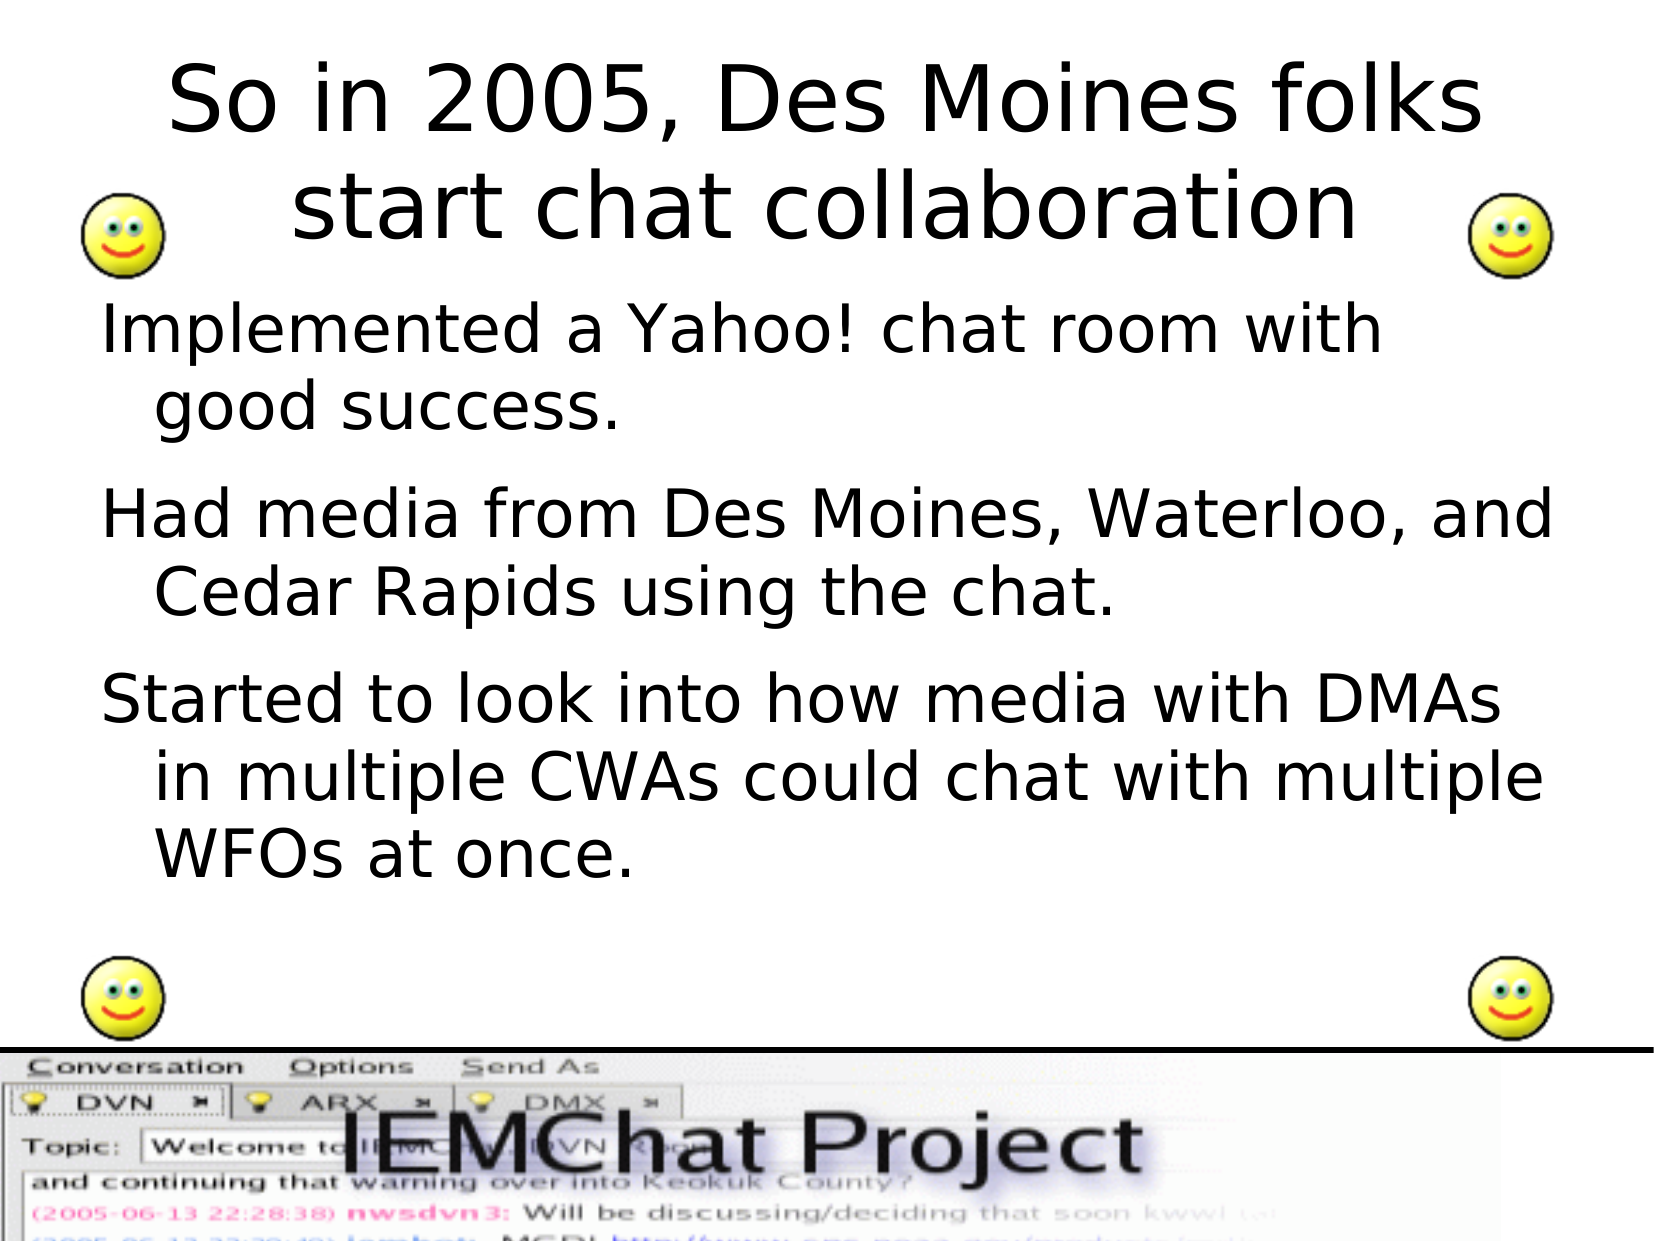

# So in 2005, Des Moines folks start chat collaboration
Implemented a Yahoo! chat room with good success.
Had media from Des Moines, Waterloo, and Cedar Rapids using the chat.
Started to look into how media with DMAs in multiple CWAs could chat with multiple WFOs at once.